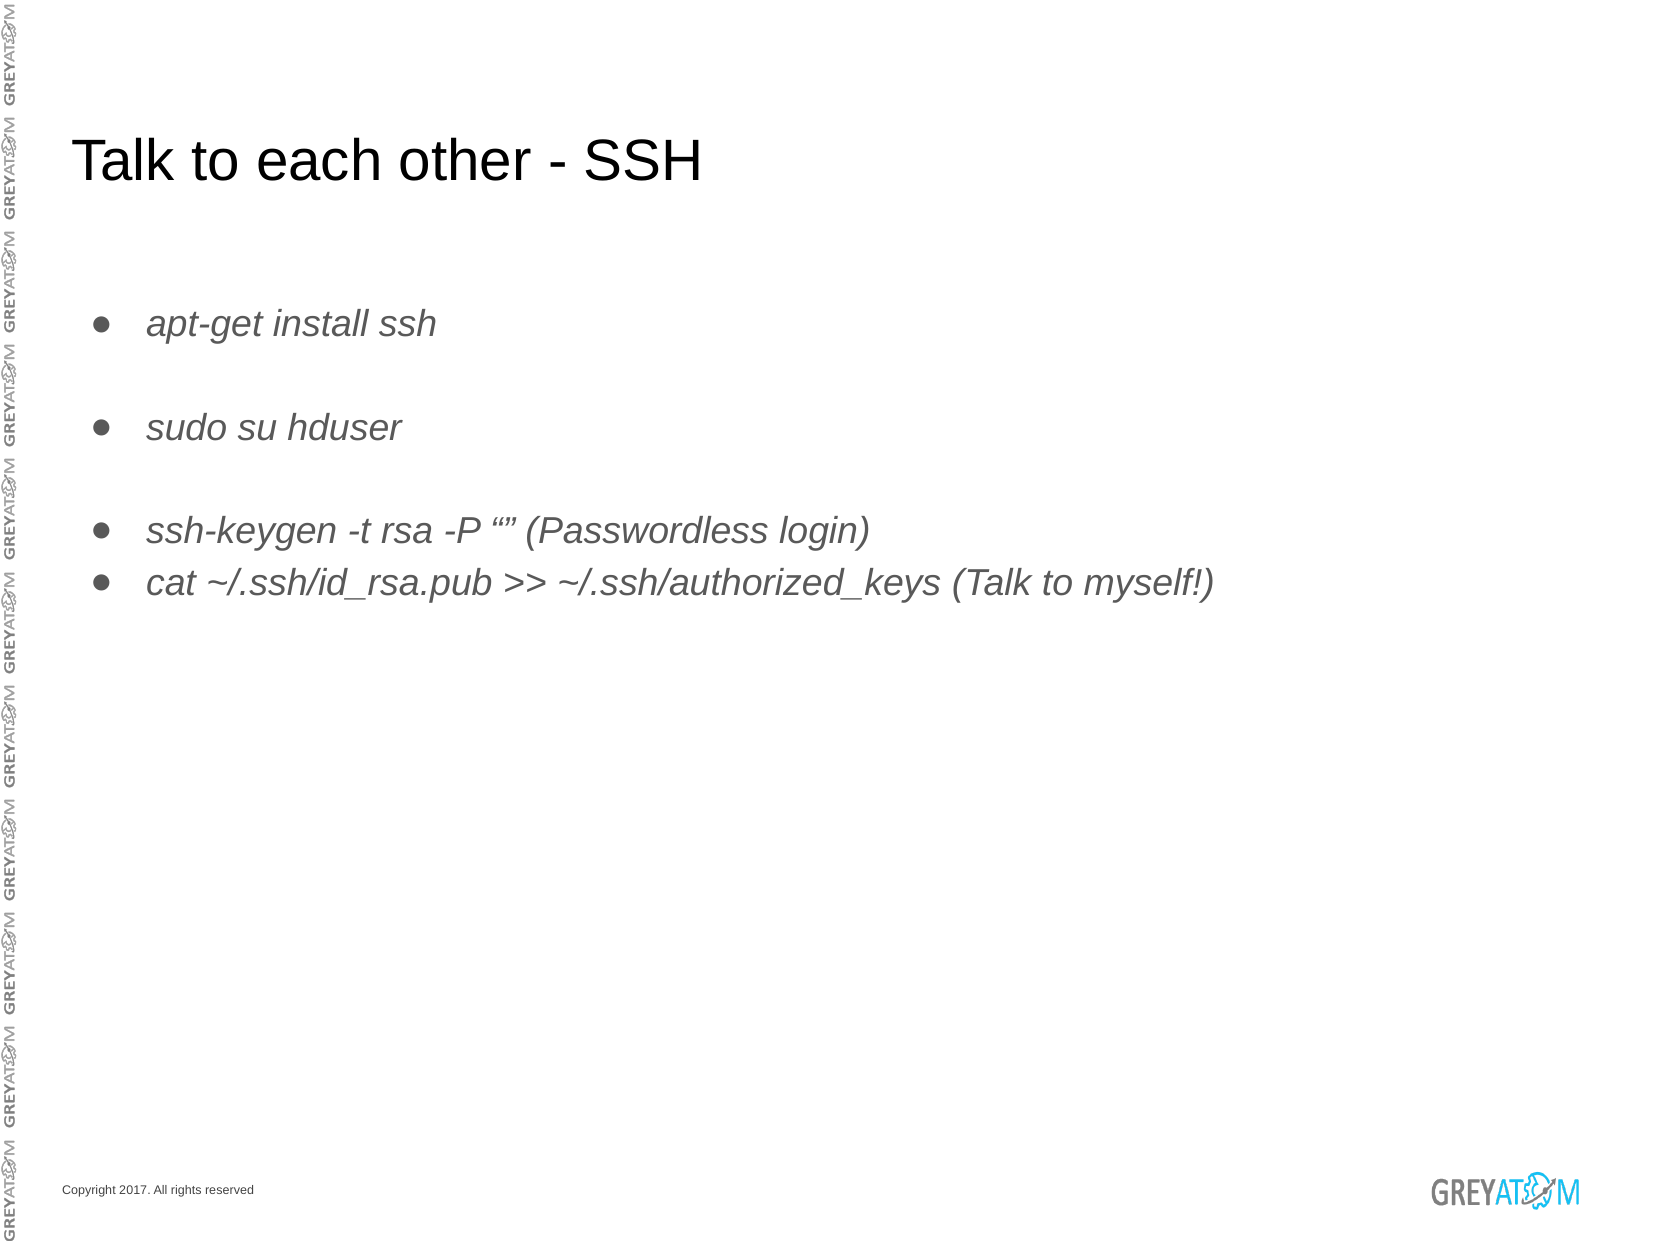

Talk to each other - SSH
apt-get install ssh
sudo su hduser
ssh-keygen -t rsa -P “” (Passwordless login)
cat ~/.ssh/id_rsa.pub >> ~/.ssh/authorized_keys (Talk to myself!)